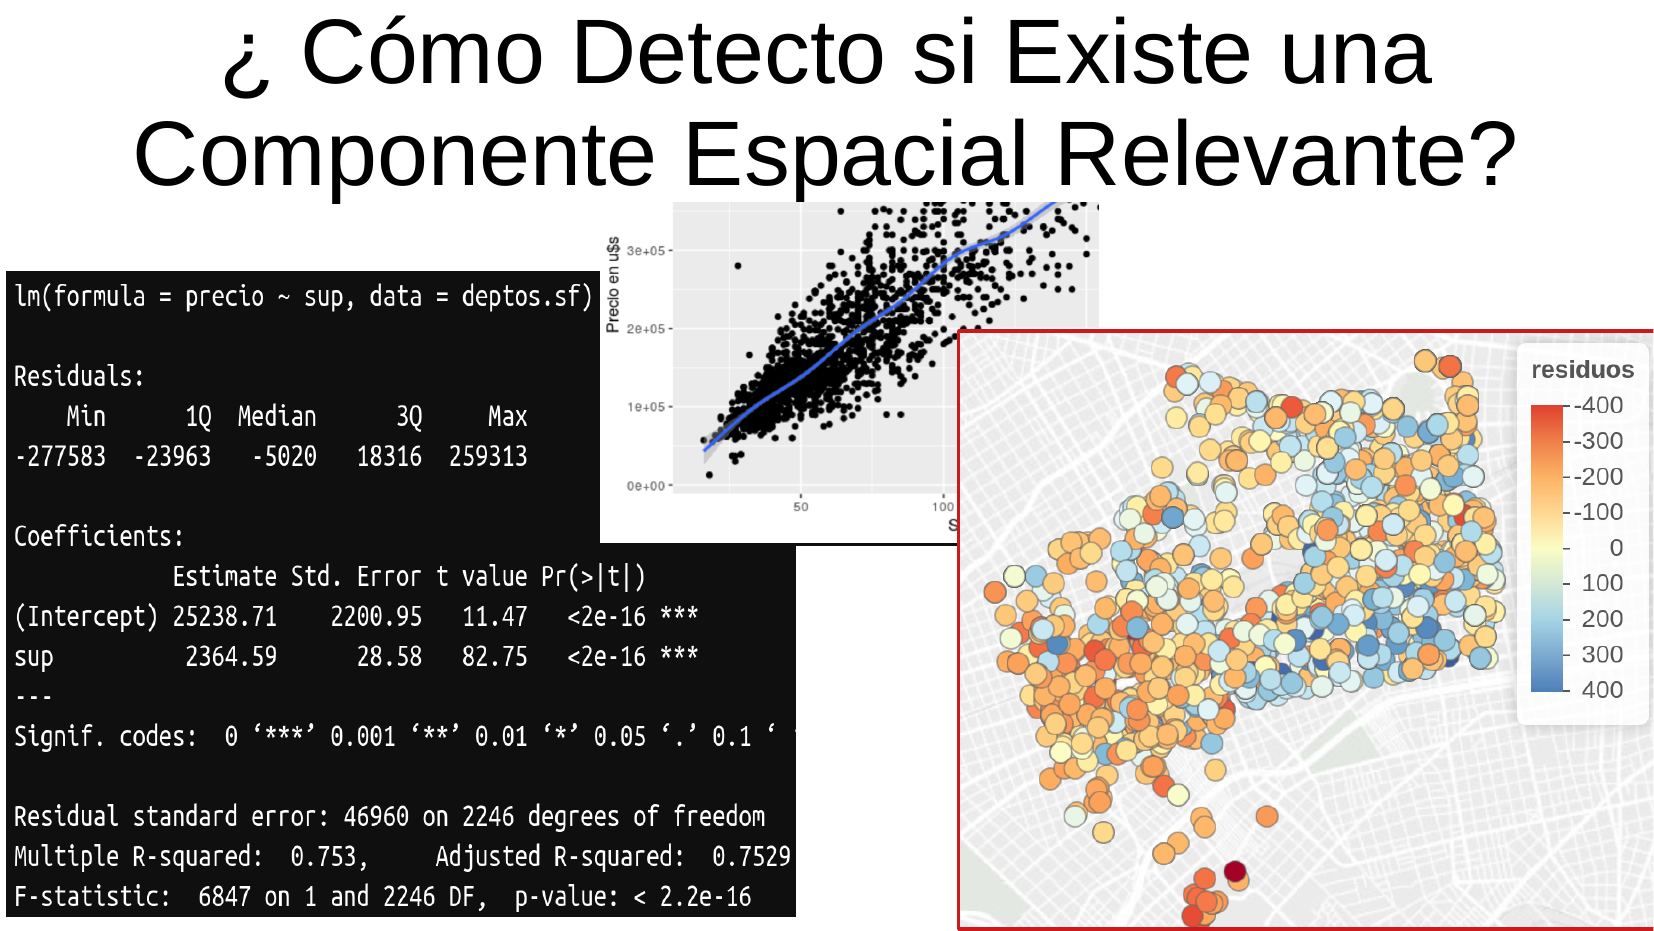

# ¿ Cómo Detecto si Existe una Componente Espacial Relevante?